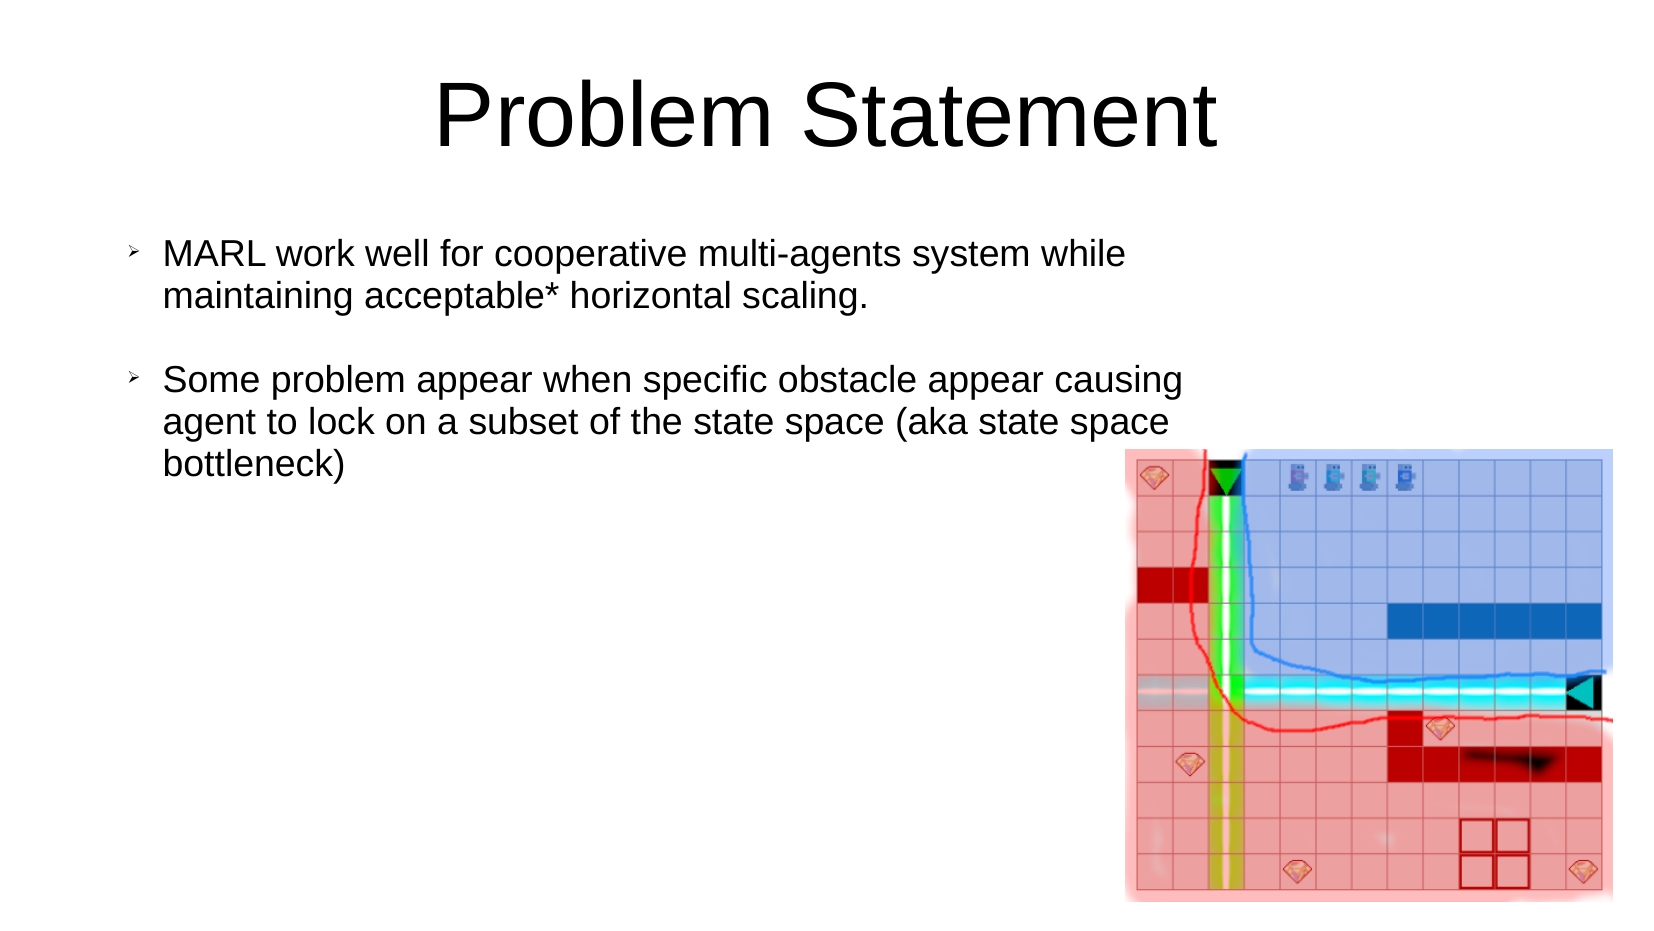

# Problem Statement
MARL work well for cooperative multi-agents system while maintaining acceptable* horizontal scaling.
Some problem appear when specific obstacle appear causing agent to lock on a subset of the state space (aka state space bottleneck)